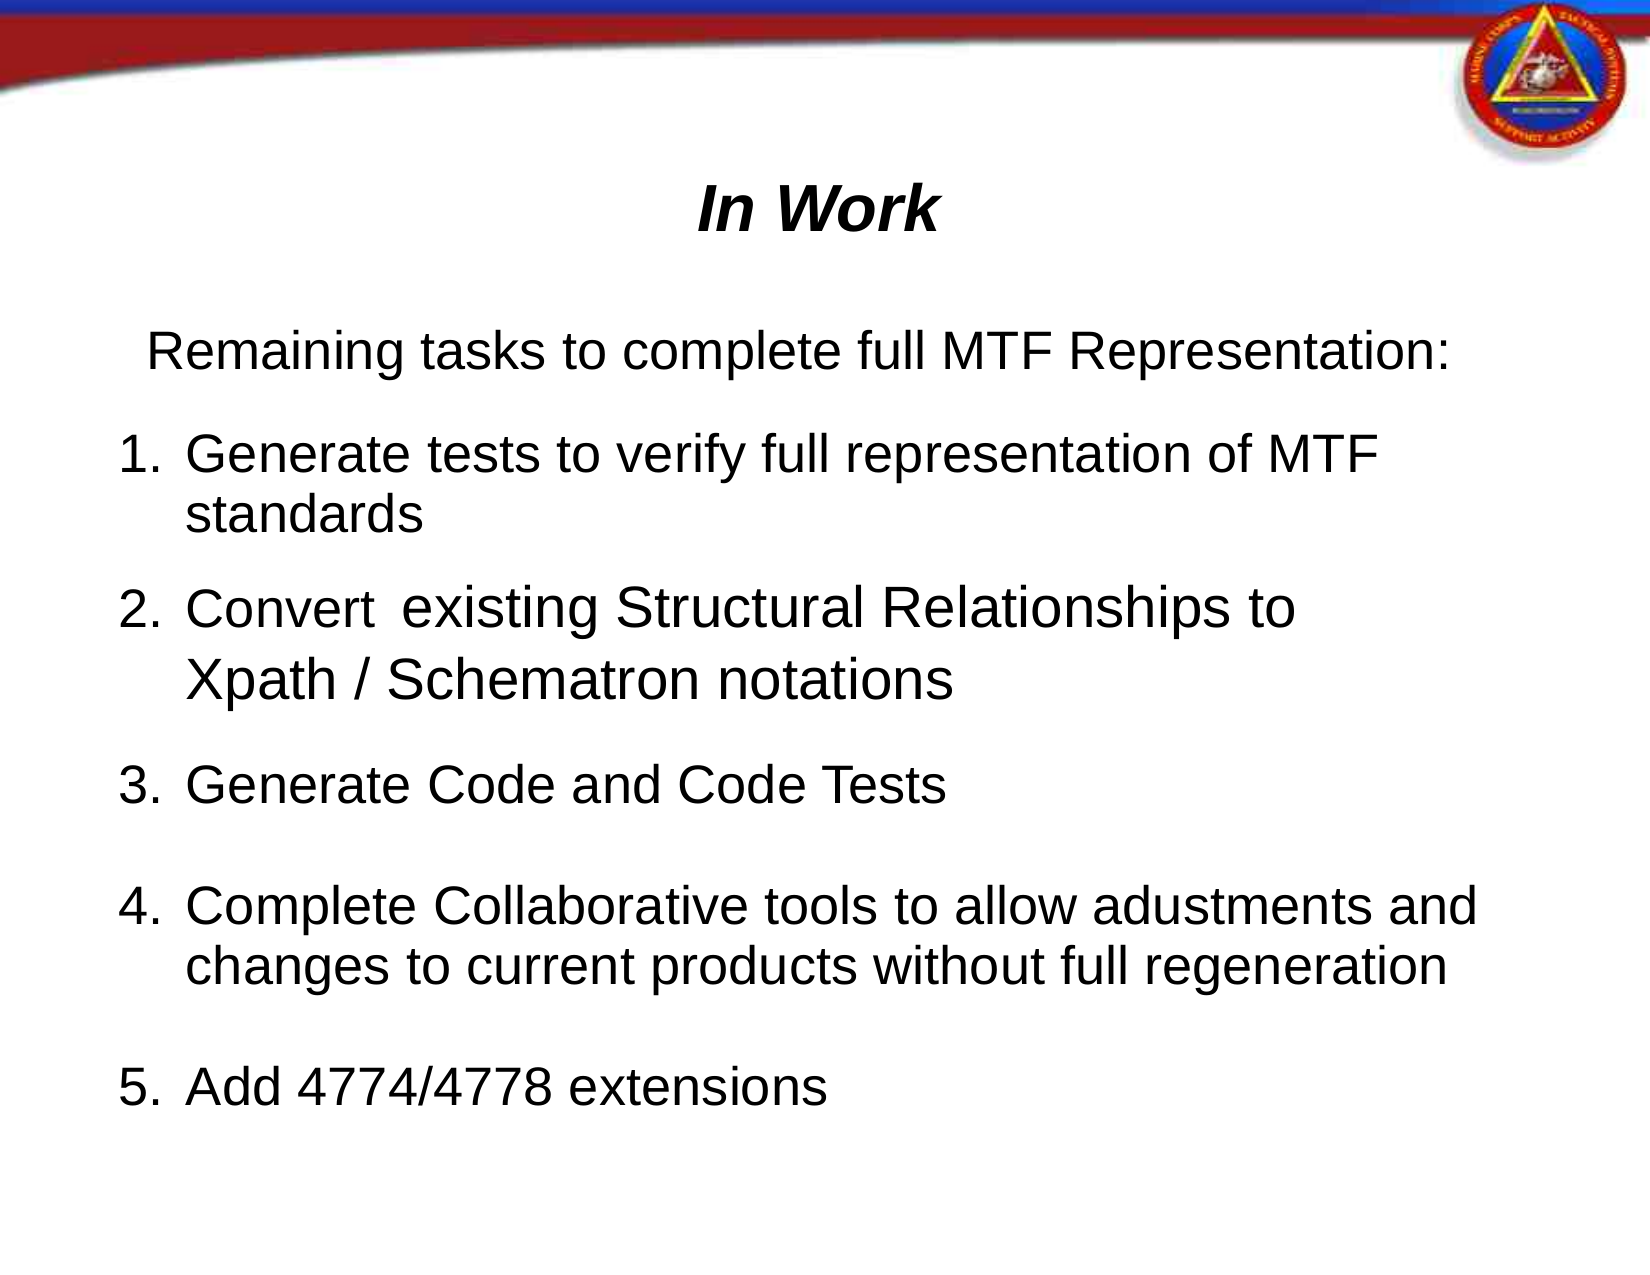

In Work
Remaining tasks to complete full MTF Representation:
Generate tests to verify full representation of MTF standards
Convert existing Structural Relationships to Xpath / Schematron notations
Generate Code and Code Tests
Complete Collaborative tools to allow adustments and changes to current products without full regeneration
Add 4774/4778 extensions